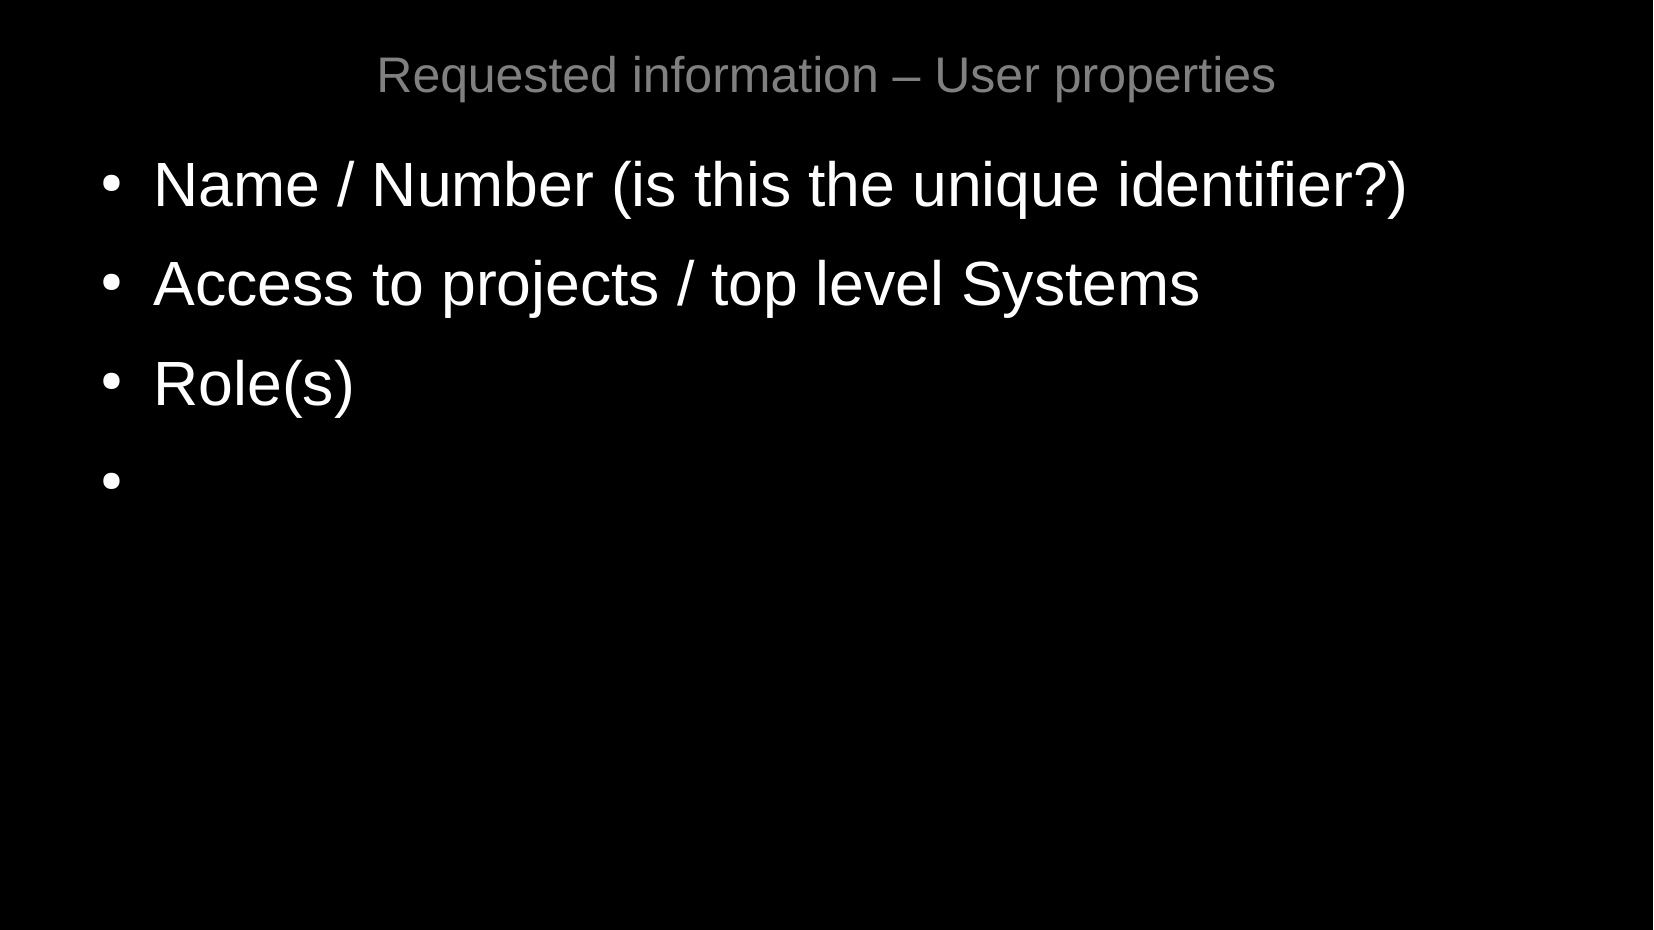

# Requested information – User properties
Name / Number (is this the unique identifier?)
Access to projects / top level Systems
Role(s)